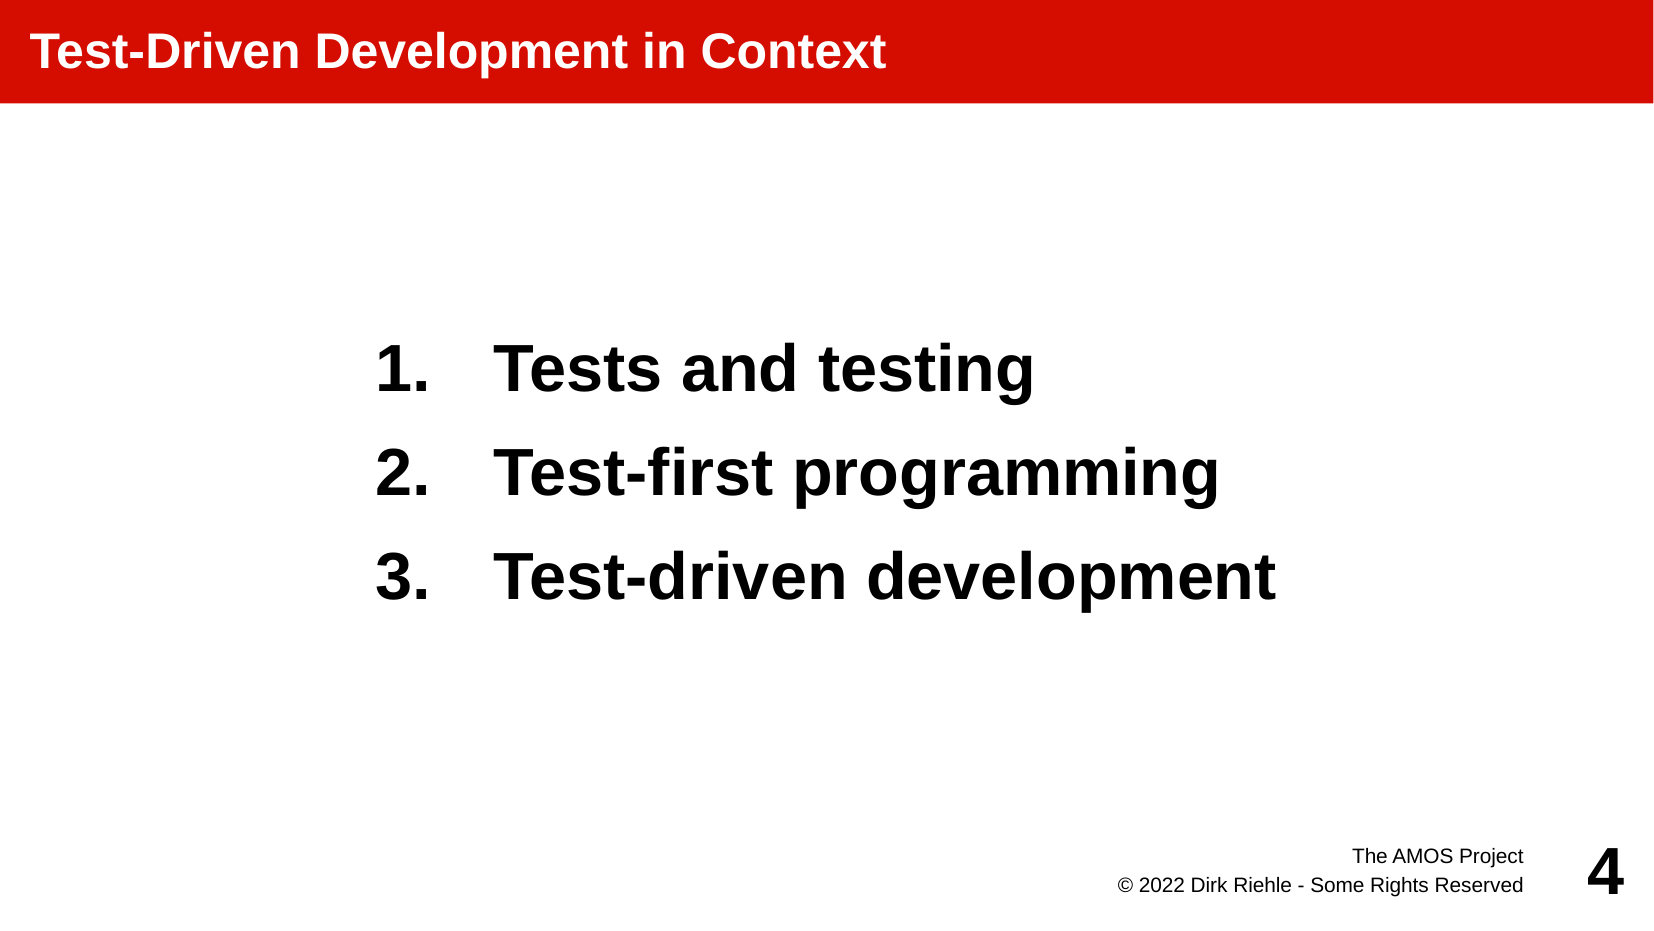

# Test-Driven Development in Context
Tests and testing
Test-first programming
Test-driven development
The AMOS Project
4
© 2022 Dirk Riehle - Some Rights Reserved